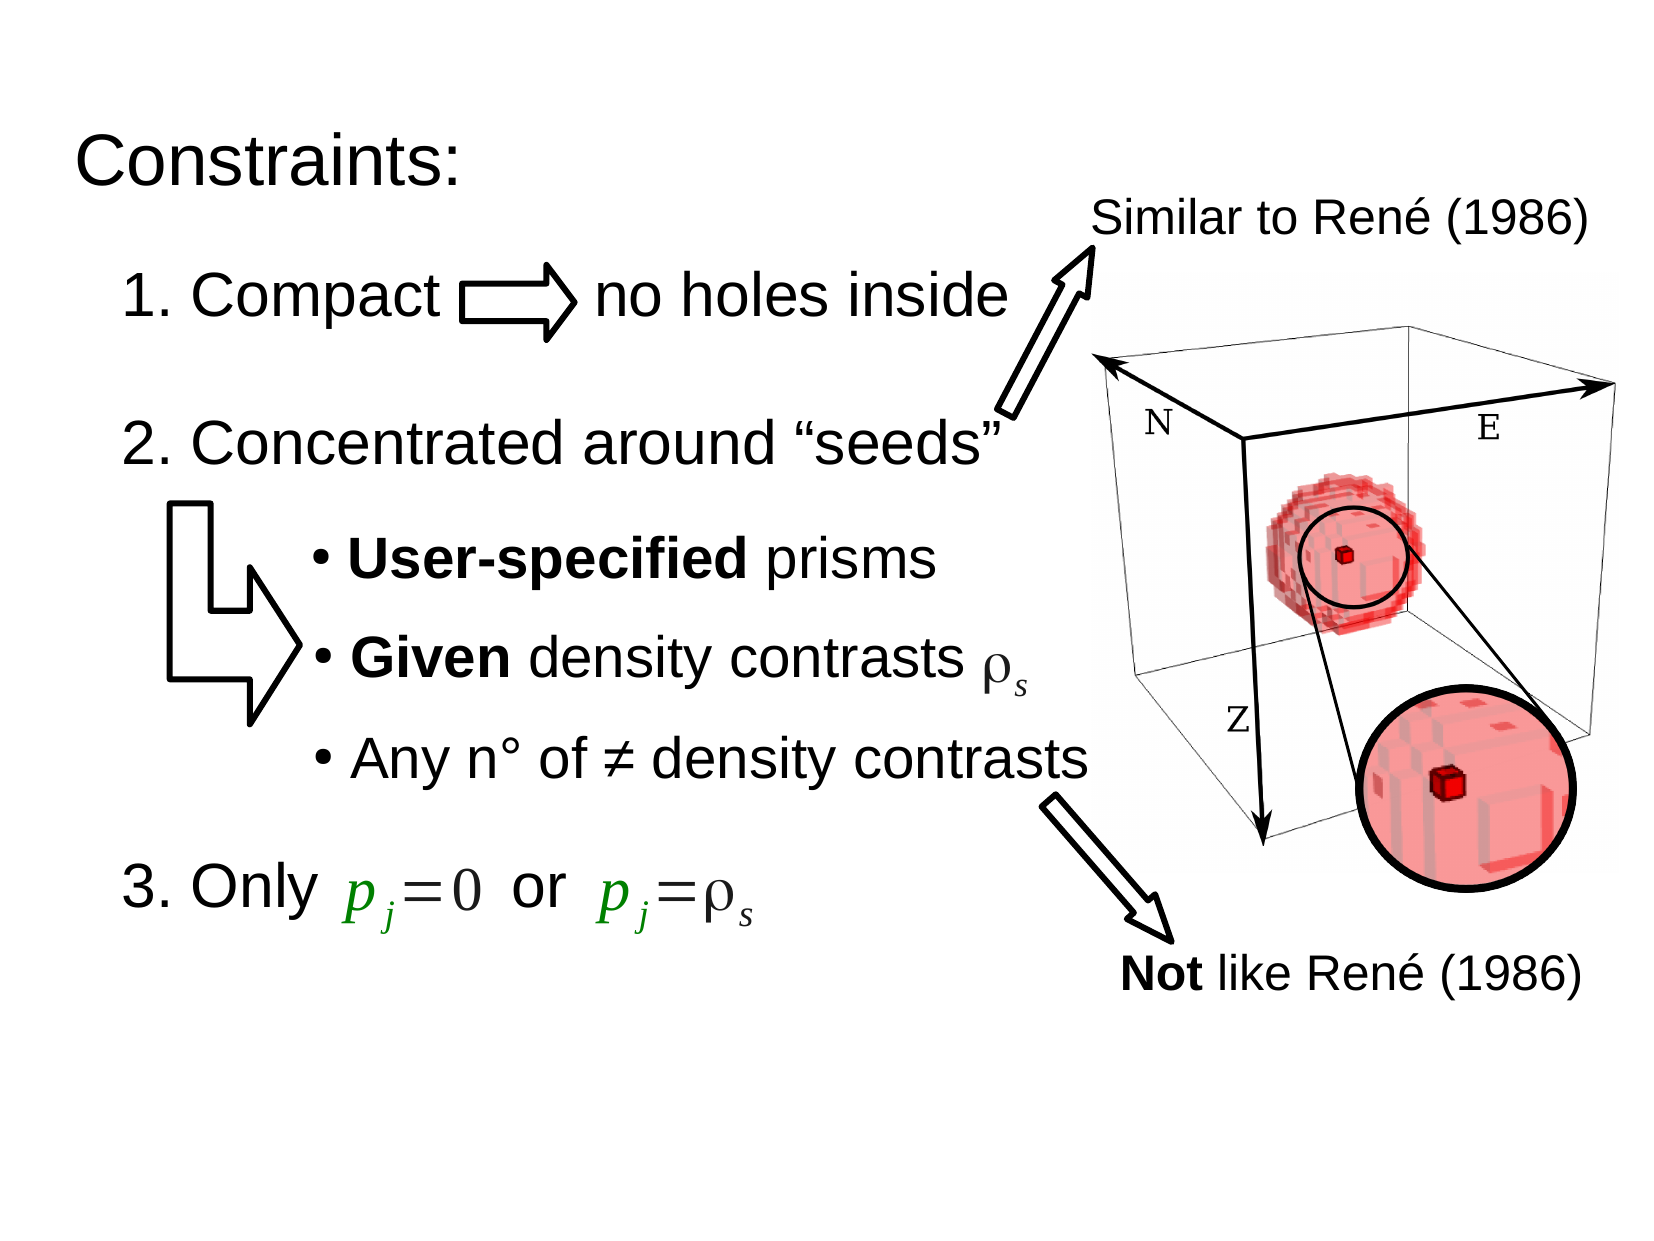

Constraints:
Similar to René (1986)
1. Compact
no holes inside
2. Concentrated around “seeds”
 User-specified prisms
 Given density contrasts
 Any n° of ≠ density contrasts
3. Only
or
Not like René (1986)